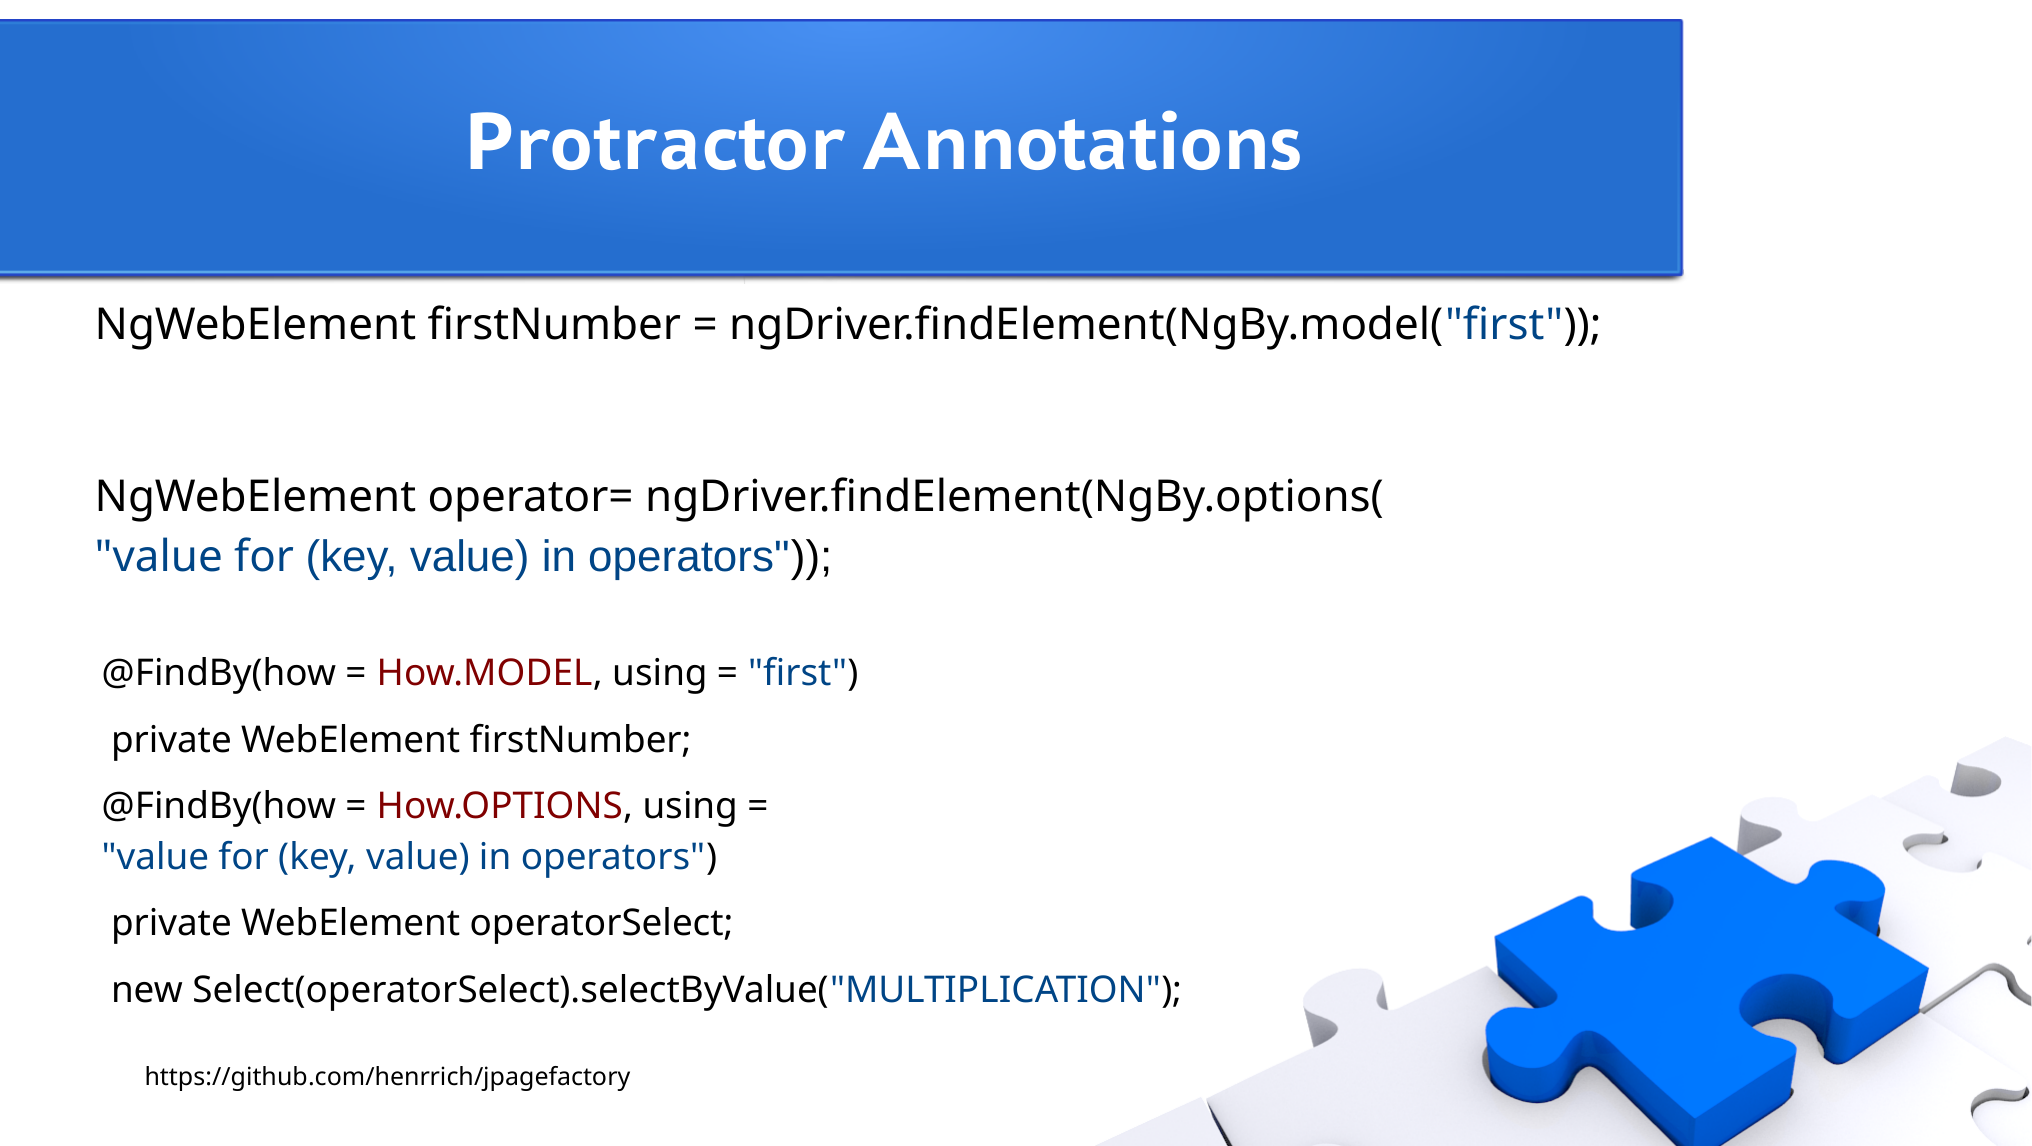

# Protractor Annotations
NgWebElement firstNumber = ngDriver.findElement(NgBy.model("first"));
NgWebElement operator= ngDriver.findElement(NgBy.options(
"value for (key, value) in operators"));
@FindBy(how = How.MODEL, using = "first")
 private WebElement firstNumber;
@FindBy(how = How.OPTIONS, using =
"value for (key, value) in operators")
 private WebElement operatorSelect;
 new Select(operatorSelect).selectByValue("MULTIPLICATION");
https://github.com/henrrich/jpagefactory